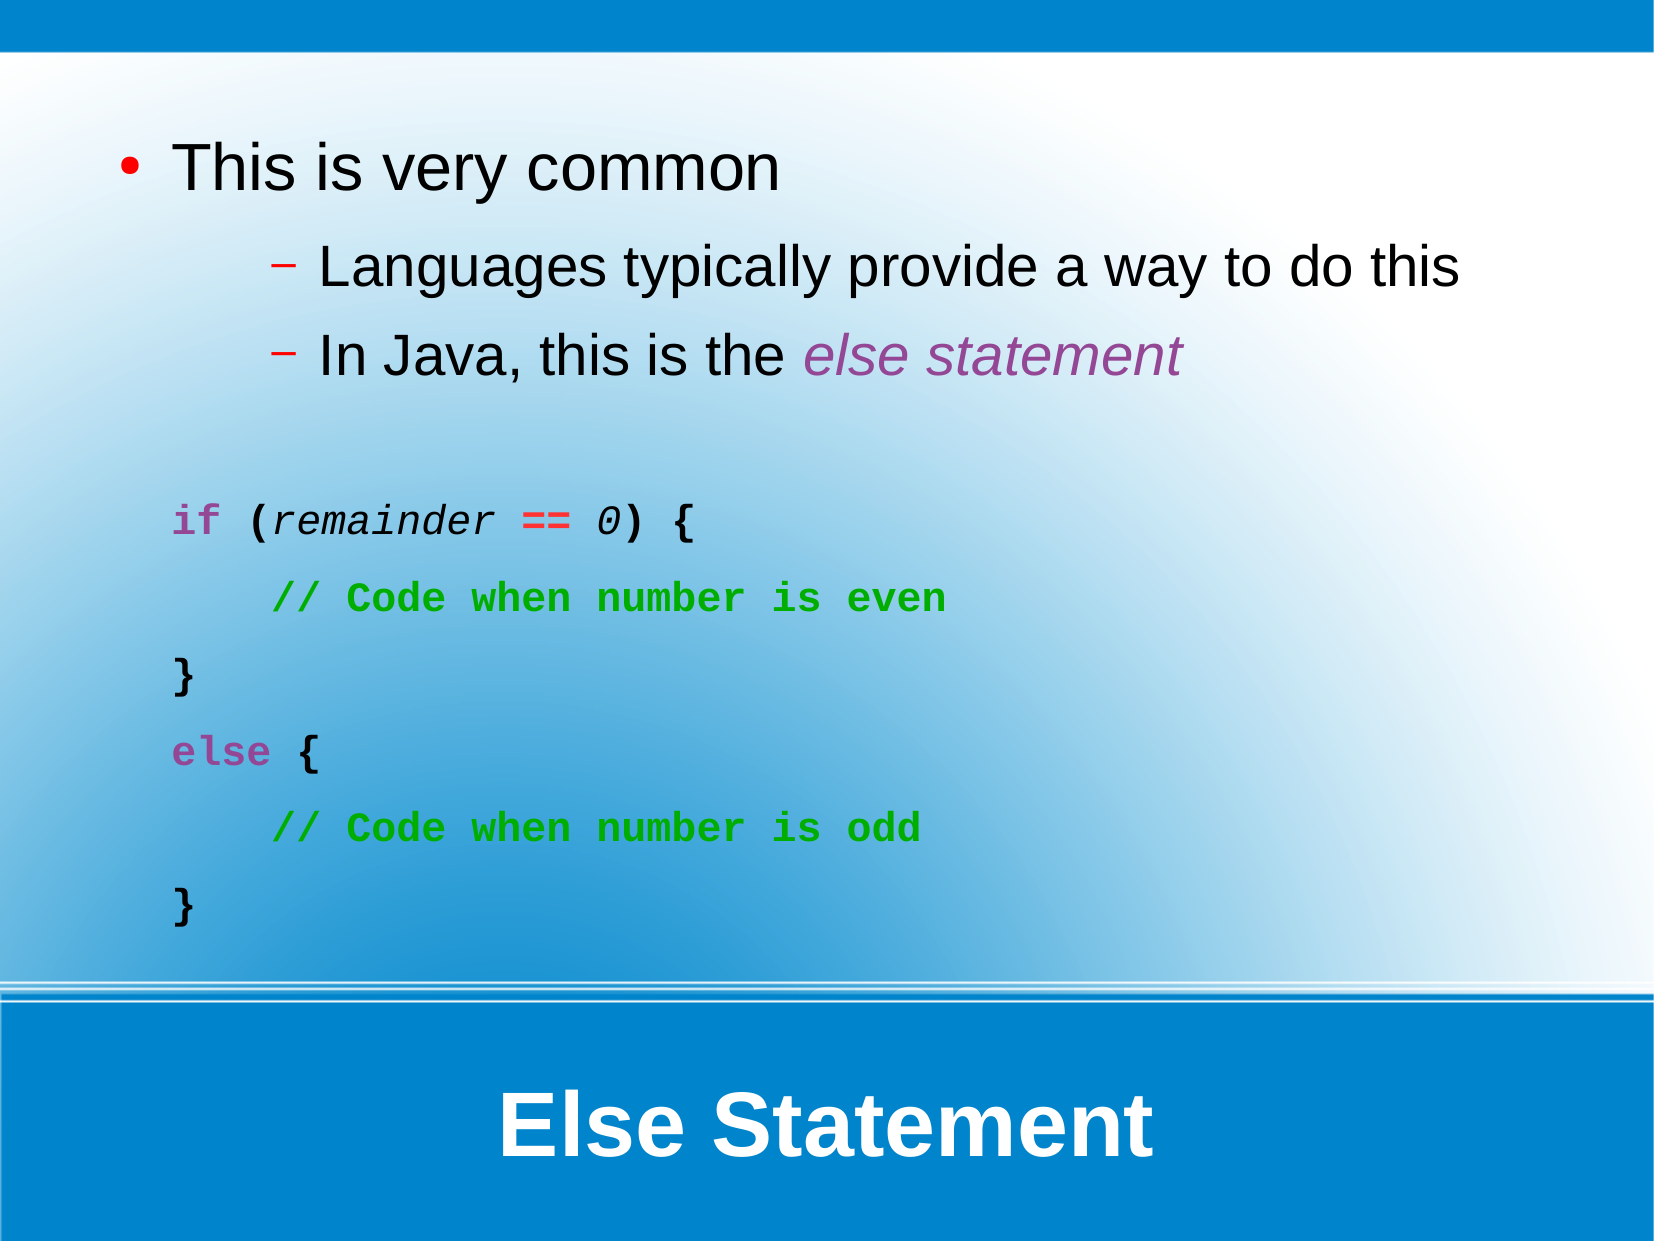

This is very common
Languages typically provide a way to do this
In Java, this is the else statement
if (remainder == 0) {
 // Code when number is even
}
else {
 // Code when number is odd
}
# Else Statement